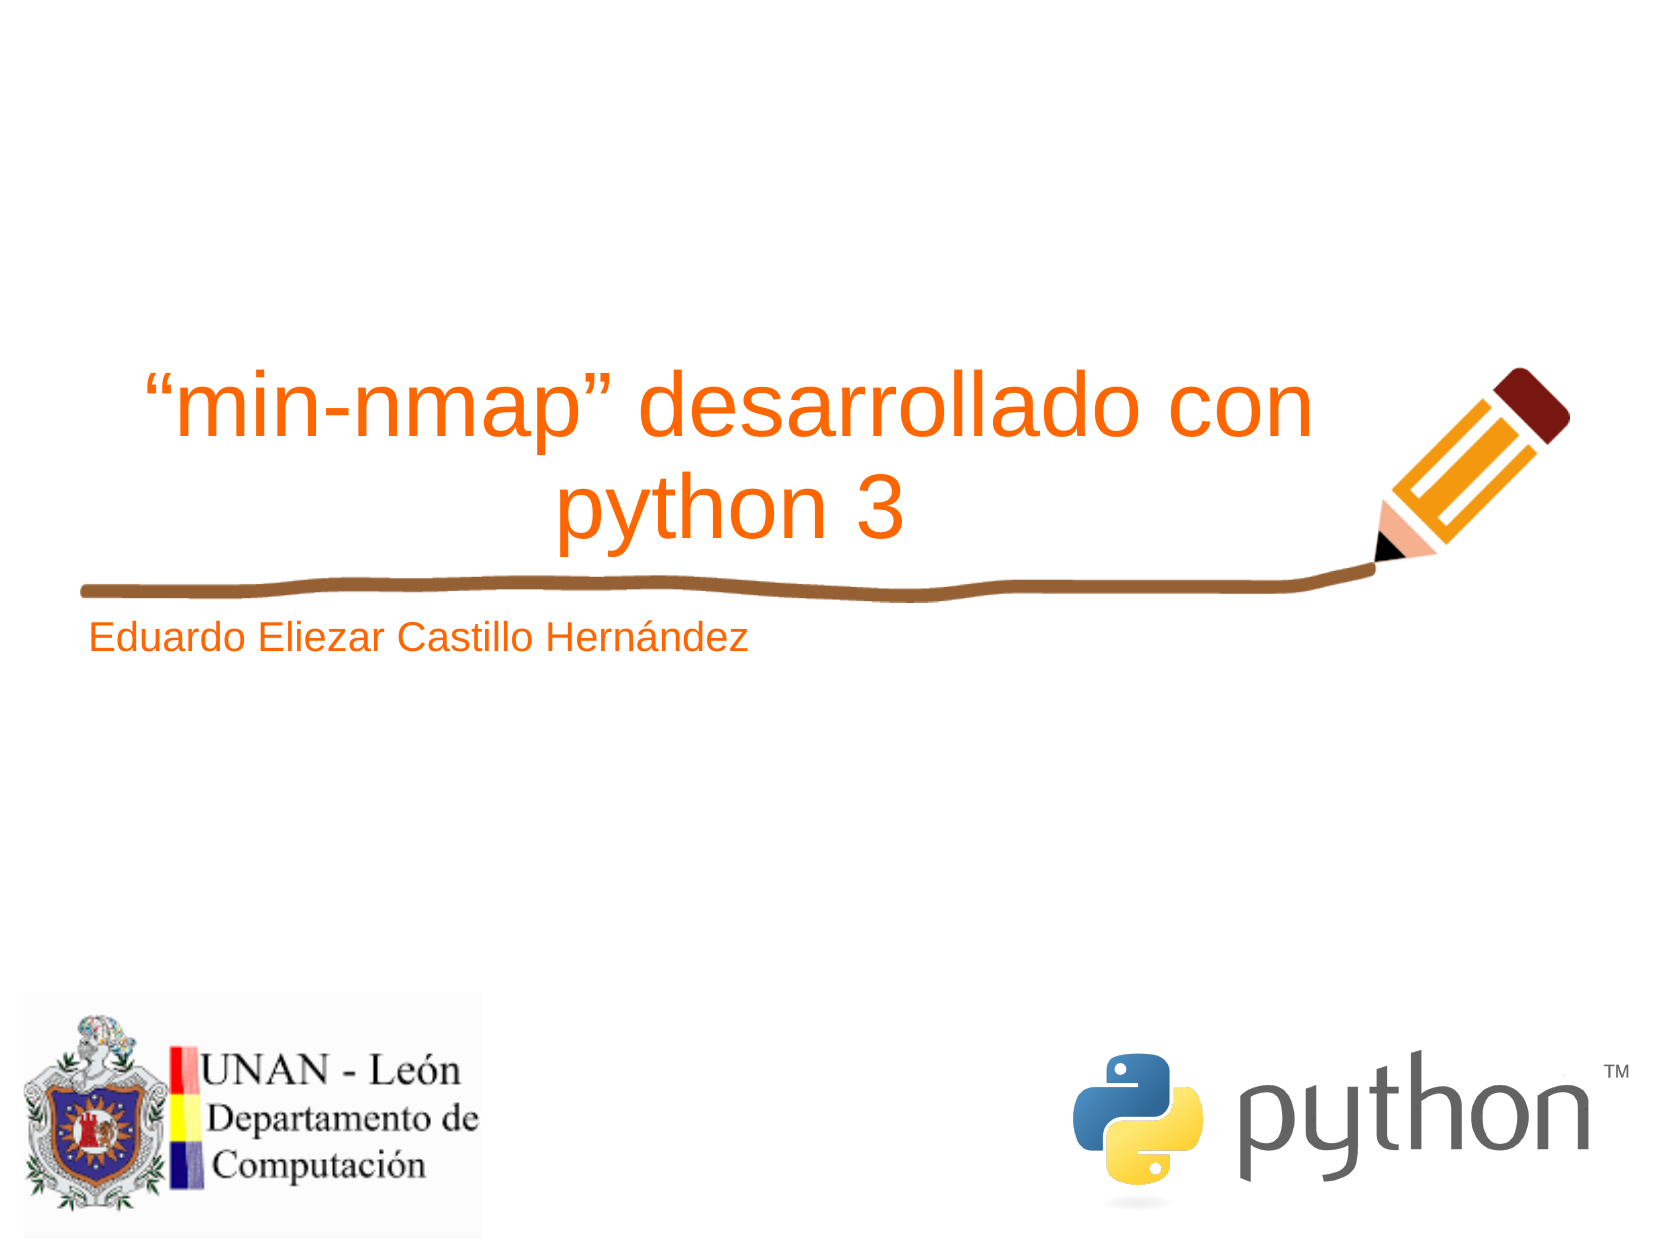

# “min-nmap” desarrollado con python 3
Eduardo Eliezar Castillo Hernández